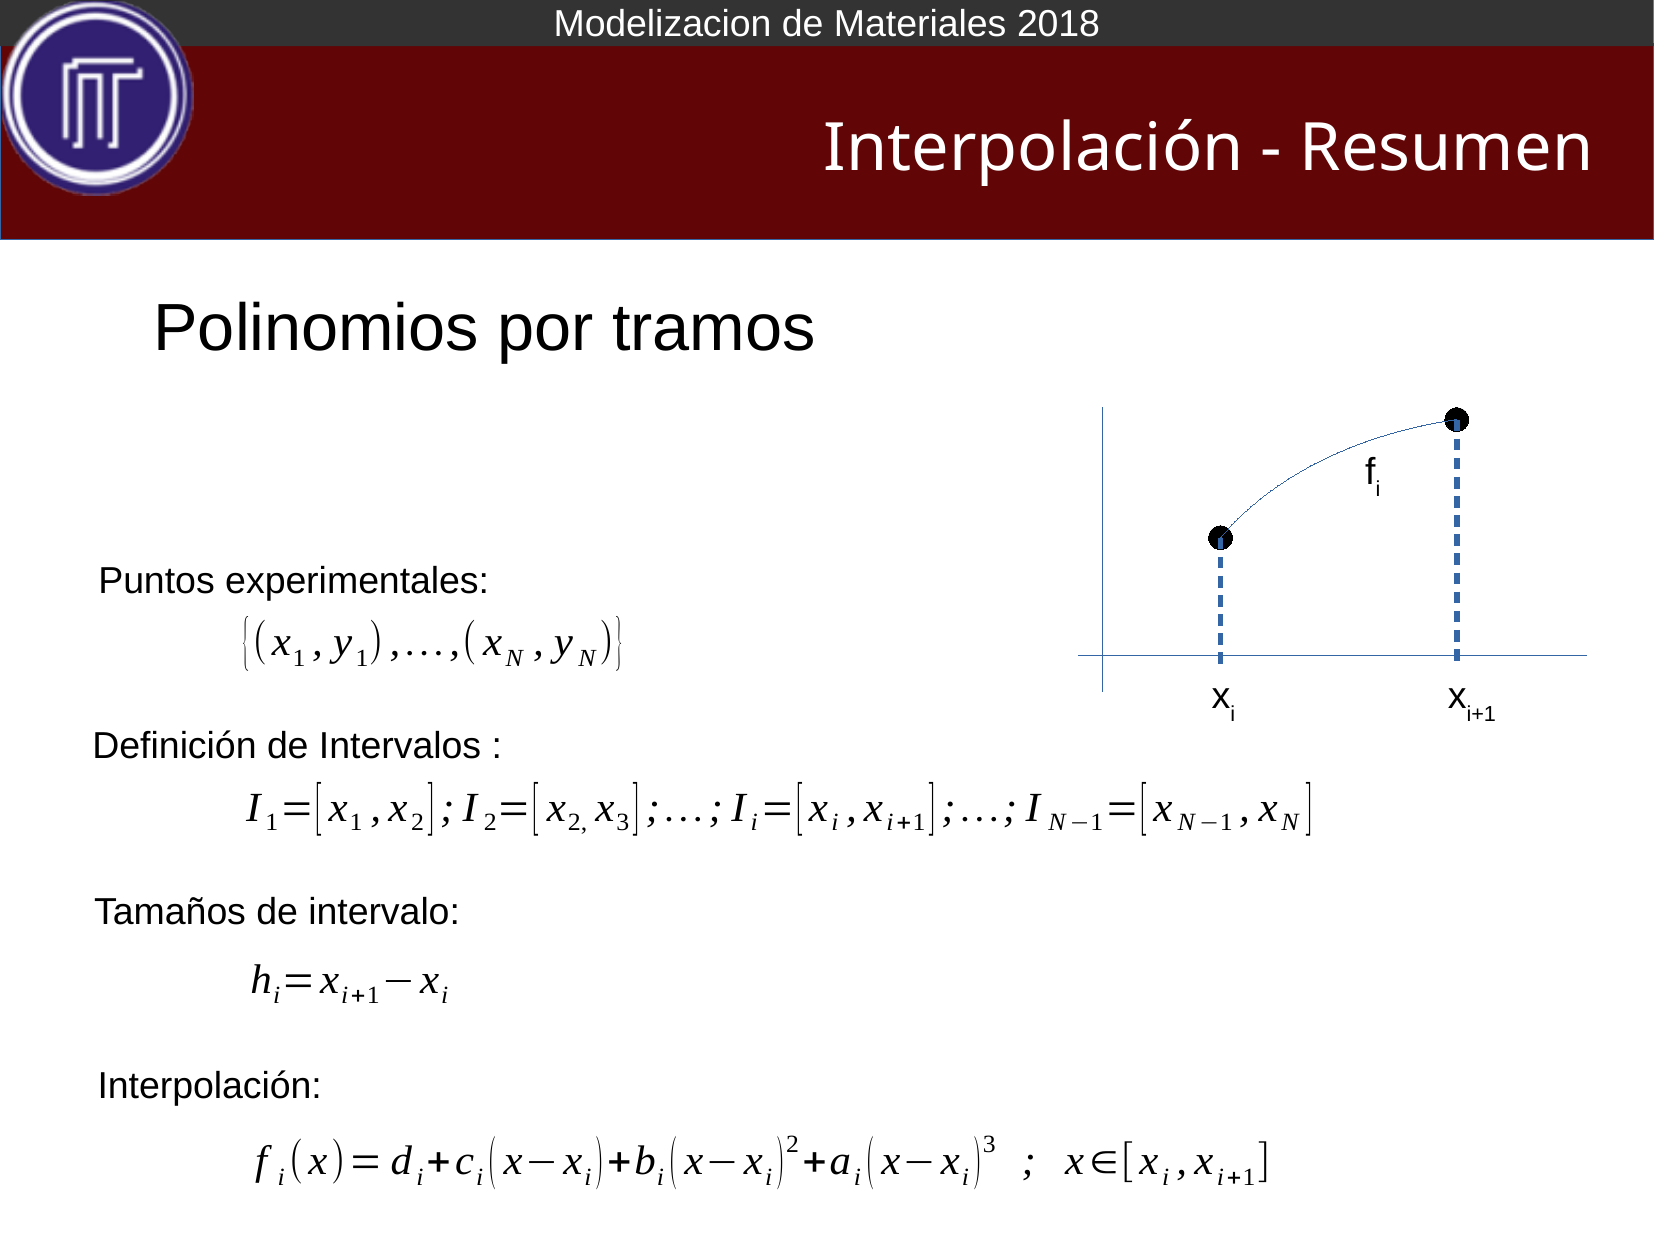

# Interpolación - Resumen
Polinomios por tramos
fi
Puntos experimentales:
xi
xi+1
Definición de Intervalos :
Tamaños de intervalo:
Interpolación: